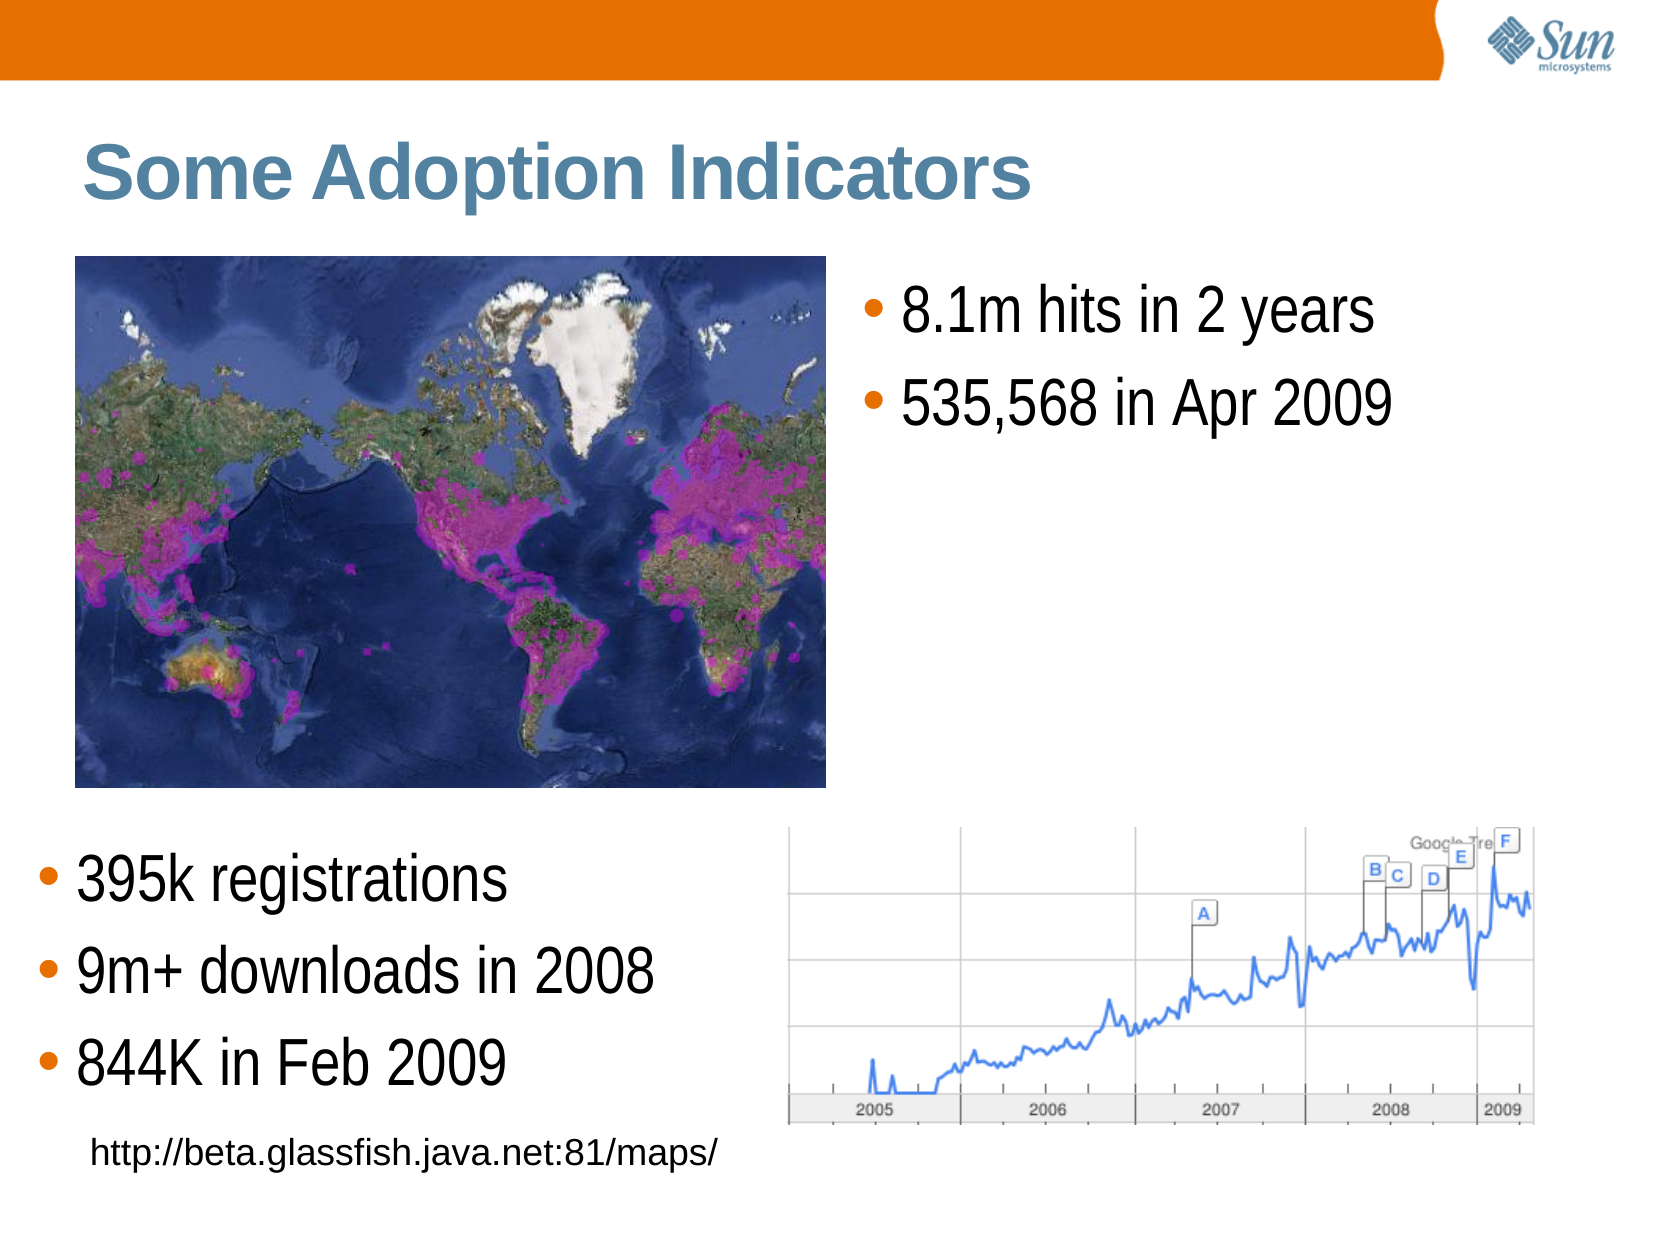

# Some Adoption Indicators
 8.1m hits in 2 years
 535,568 in Apr 2009
 395k registrations
 9m+ downloads in 2008
 844K in Feb 2009
http://beta.glassfish.java.net:81/maps/